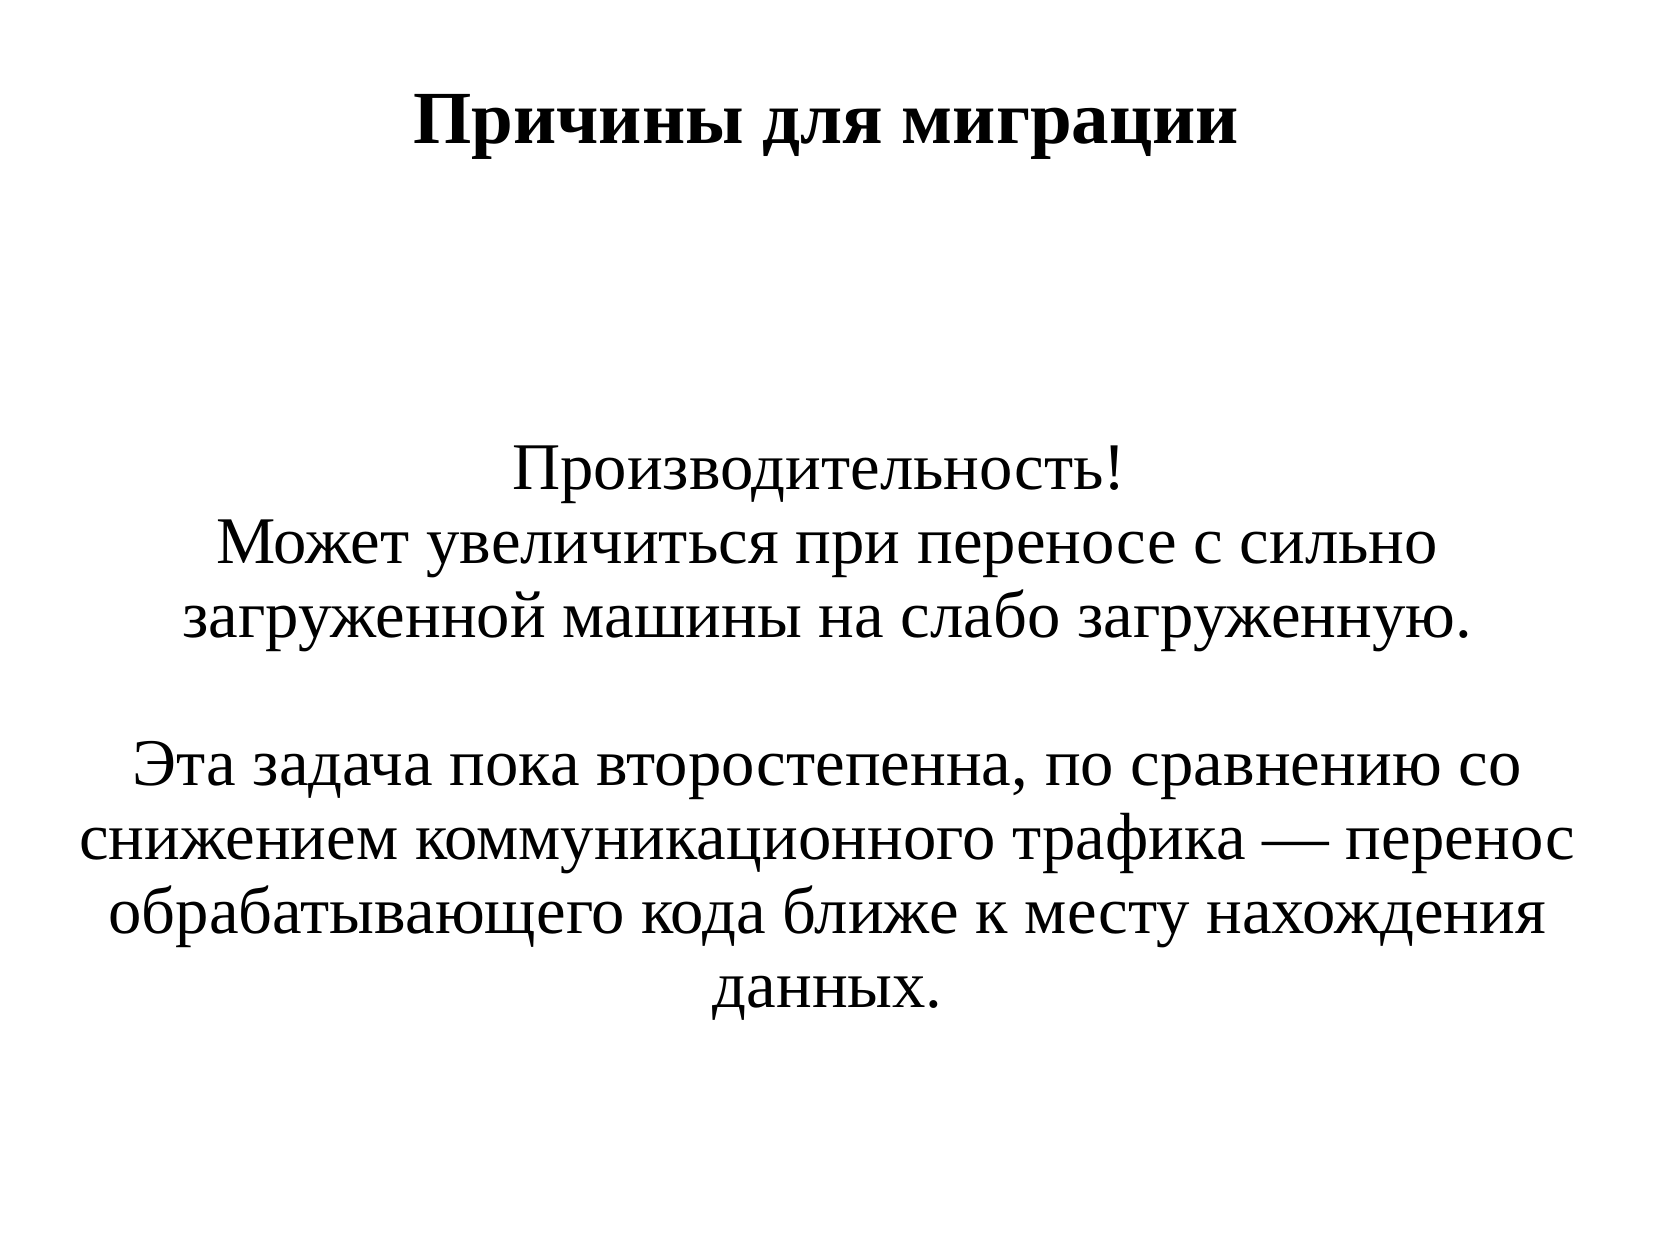

# Причины для миграции
Производительность!
Может увеличиться при переносе с сильно загруженной машины на слабо загруженную.
Эта задача пока второстепенна, по сравнению со снижением коммуникационного трафика — перенос обрабатывающего кода ближе к месту нахождения данных.